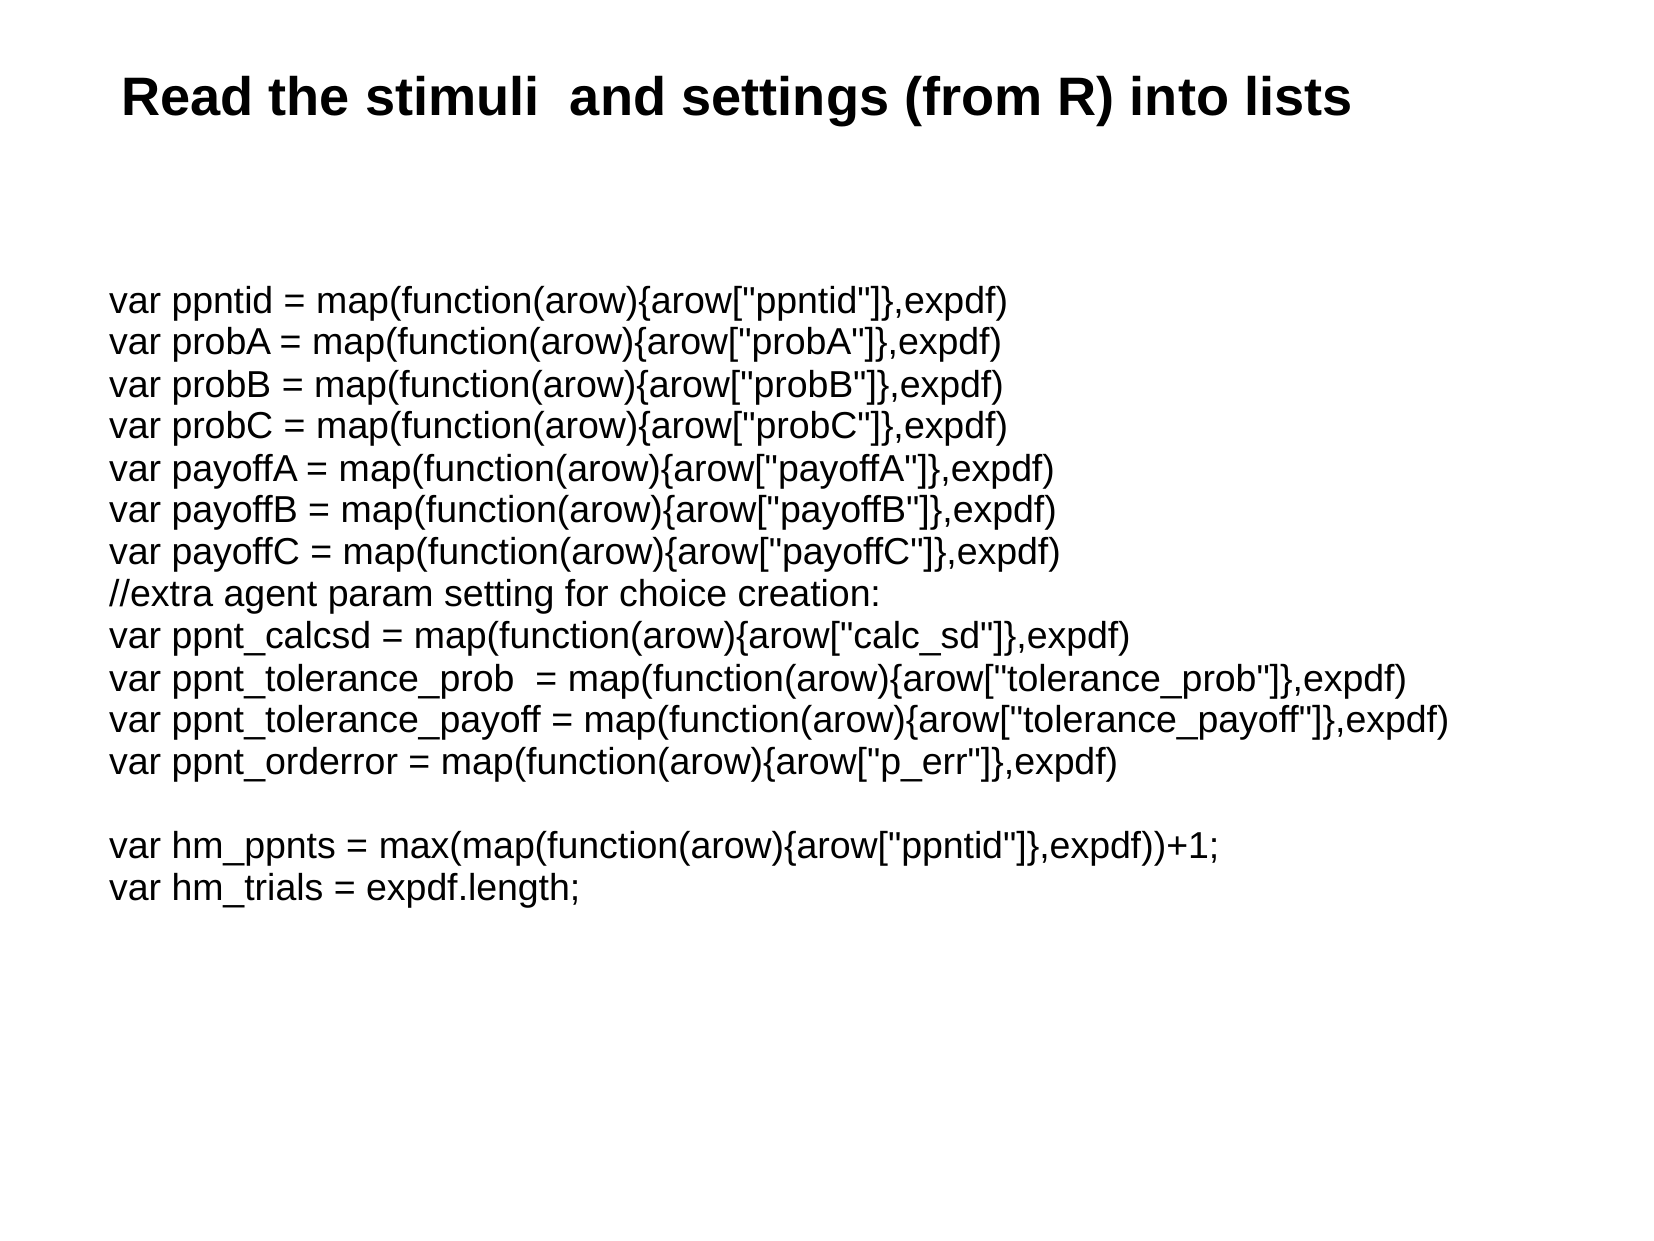

Read the stimuli and settings (from R) into lists
var ppntid = map(function(arow){arow["ppntid"]},expdf)
var probA = map(function(arow){arow["probA"]},expdf)
var probB = map(function(arow){arow["probB"]},expdf)
var probC = map(function(arow){arow["probC"]},expdf)
var payoffA = map(function(arow){arow["payoffA"]},expdf)
var payoffB = map(function(arow){arow["payoffB"]},expdf)
var payoffC = map(function(arow){arow["payoffC"]},expdf)
//extra agent param setting for choice creation:
var ppnt_calcsd = map(function(arow){arow["calc_sd"]},expdf)
var ppnt_tolerance_prob = map(function(arow){arow["tolerance_prob"]},expdf)
var ppnt_tolerance_payoff = map(function(arow){arow["tolerance_payoff"]},expdf)
var ppnt_orderror = map(function(arow){arow["p_err"]},expdf)
var hm_ppnts = max(map(function(arow){arow["ppntid"]},expdf))+1;
var hm_trials = expdf.length;